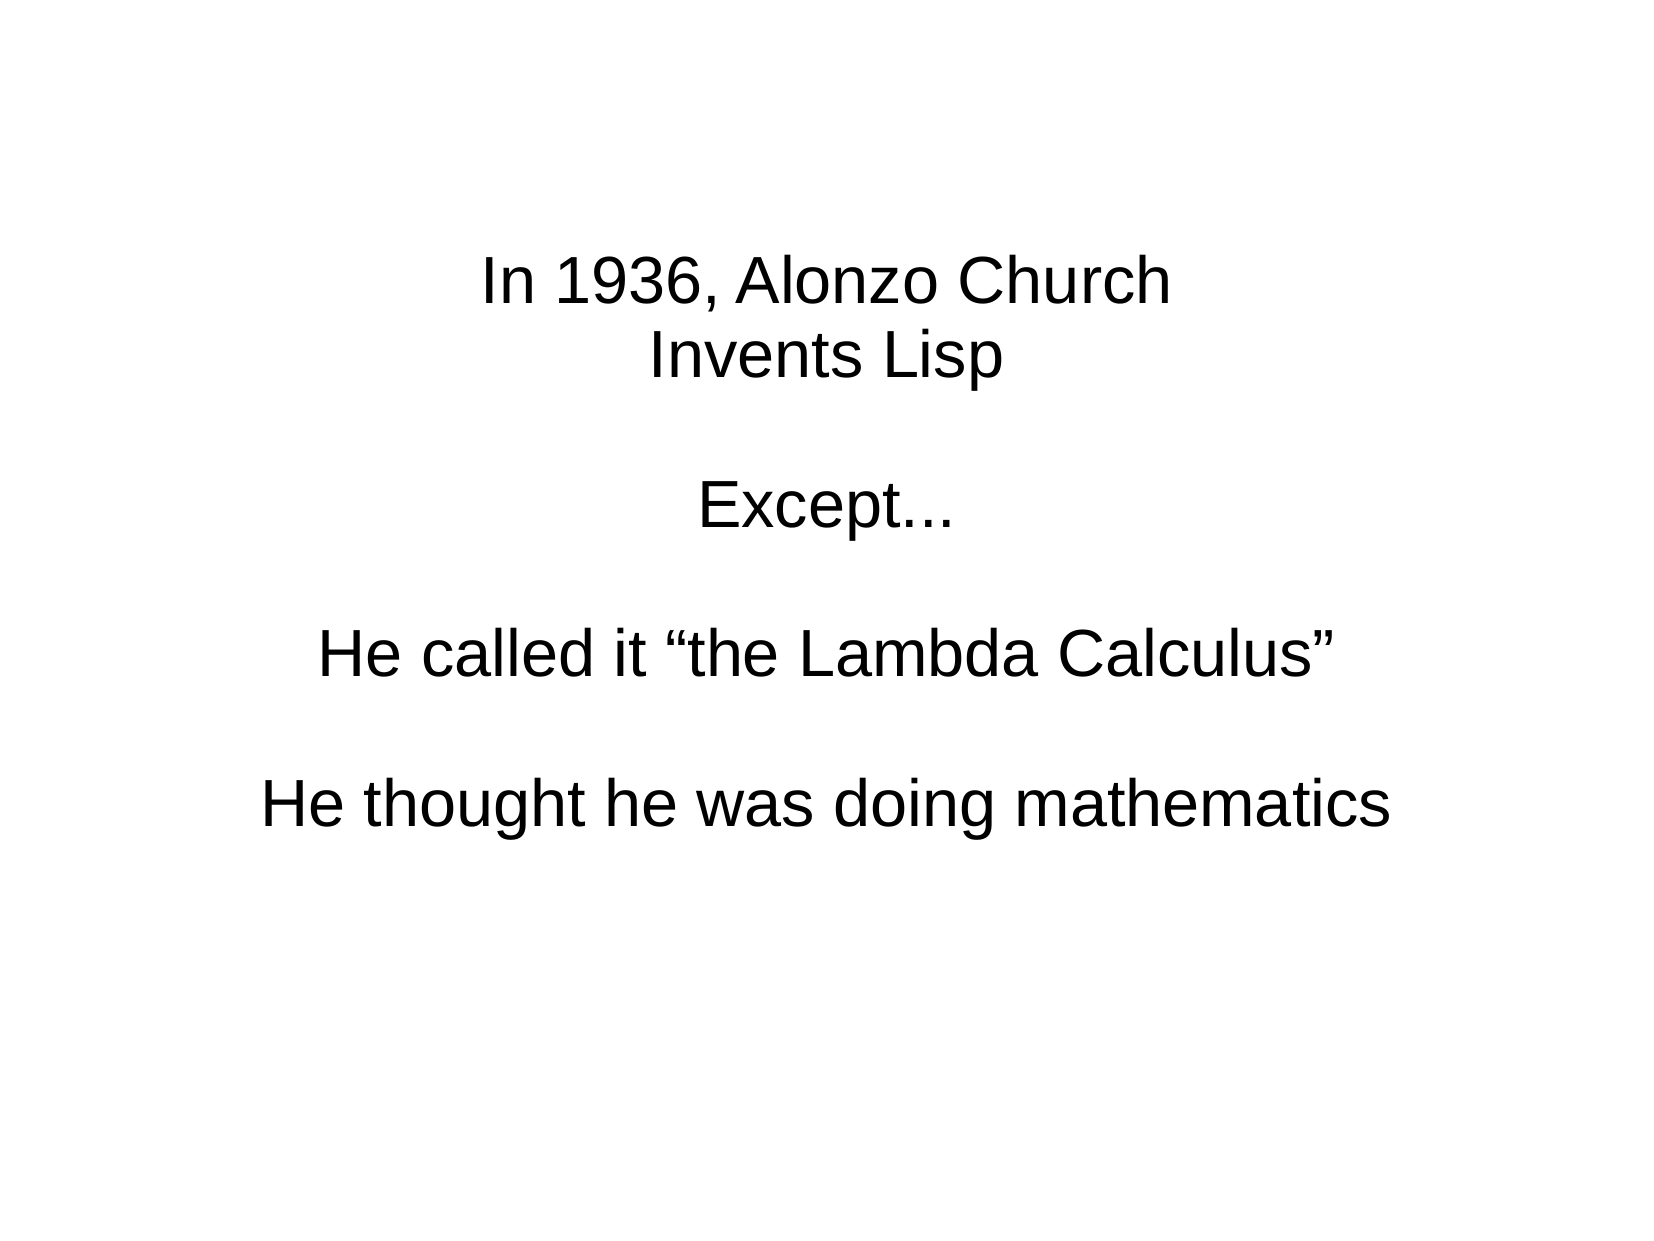

# In 1936, Alonzo Church
Invents Lisp
Except...
He called it “the Lambda Calculus”
He thought he was doing mathematics